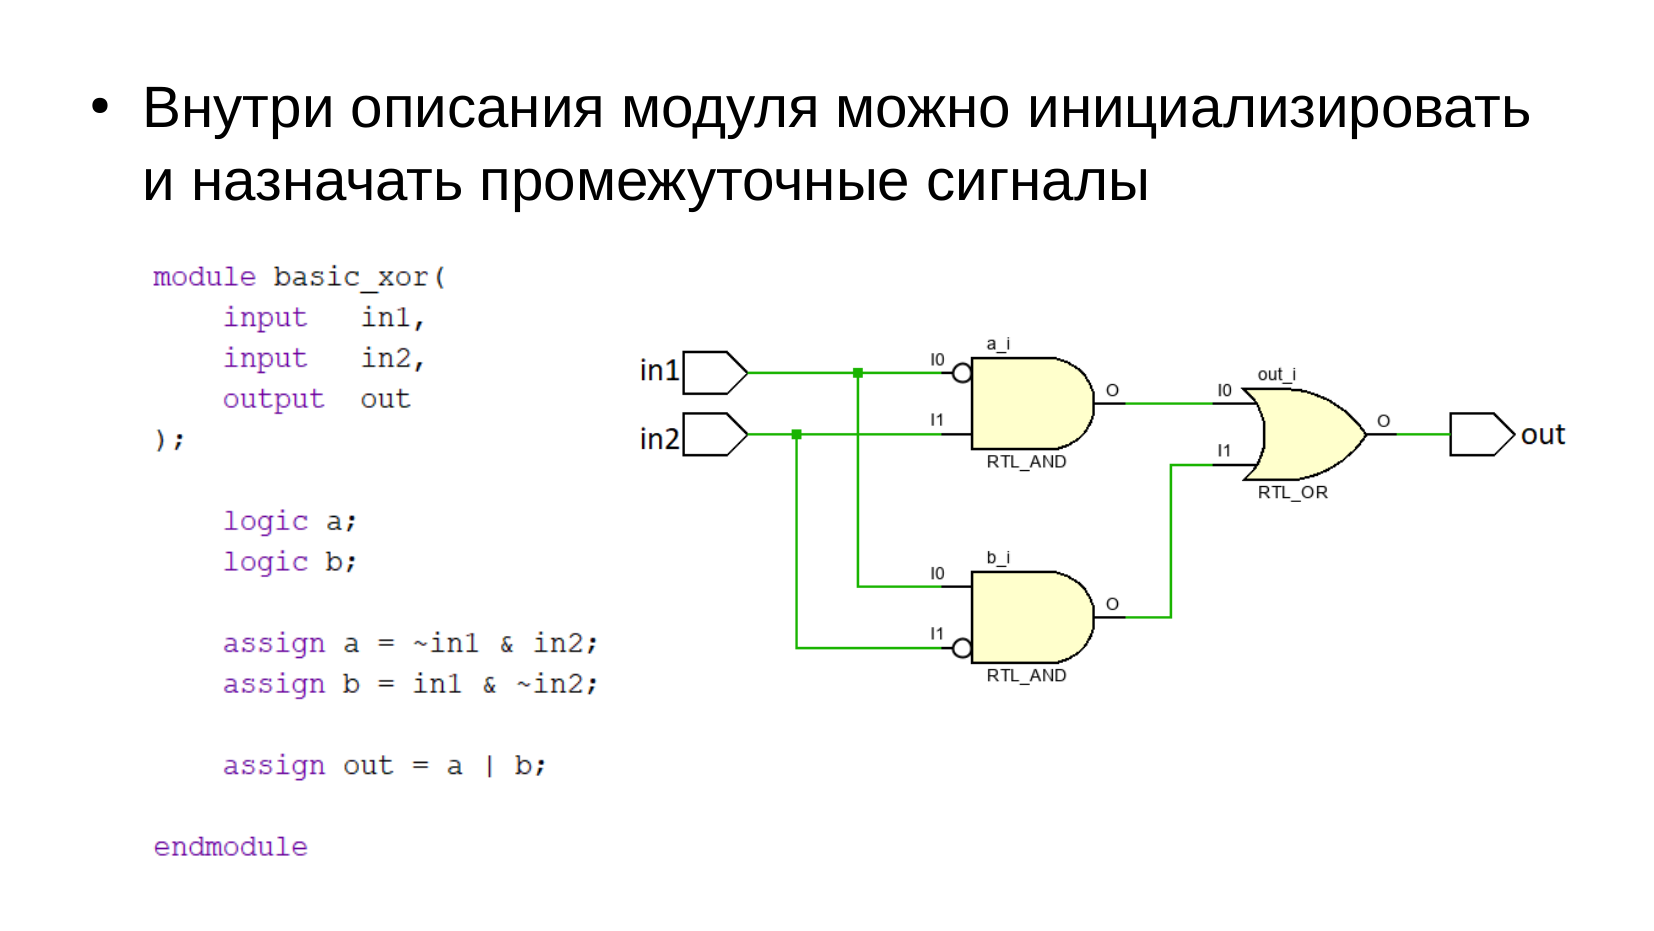

# Внутри описания модуля можно инициализировать и назначать промежуточные сигналы